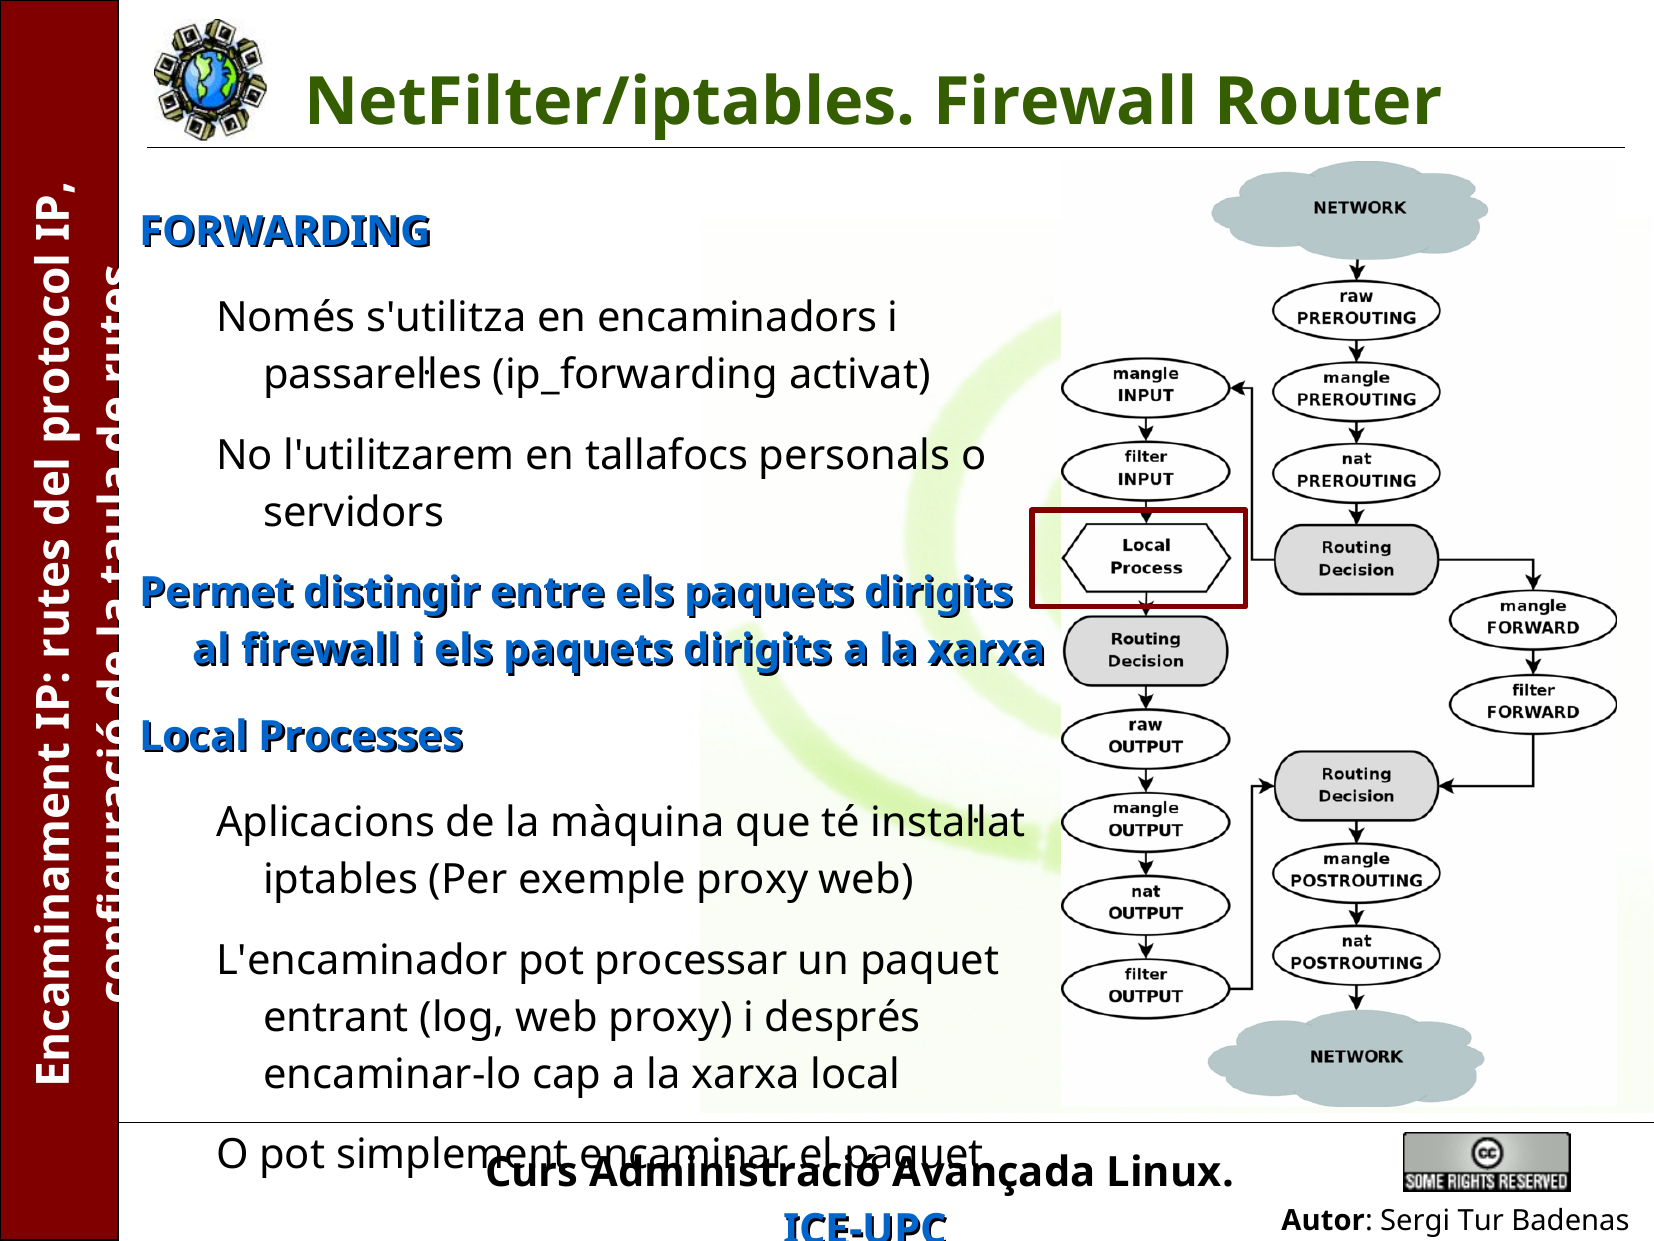

# NetFilter/iptables. Firewall Router
FORWARDING
Només s'utilitza en encaminadors i passarel·les (ip_forwarding activat)
No l'utilitzarem en tallafocs personals o servidors
Permet distingir entre els paquets dirigits al firewall i els paquets dirigits a la xarxa
Local Processes
Aplicacions de la màquina que té instal·lat iptables (Per exemple proxy web)
L'encaminador pot processar un paquet entrant (log, web proxy) i després encaminar-lo cap a la xarxa local
O pot simplement encaminar el paquet